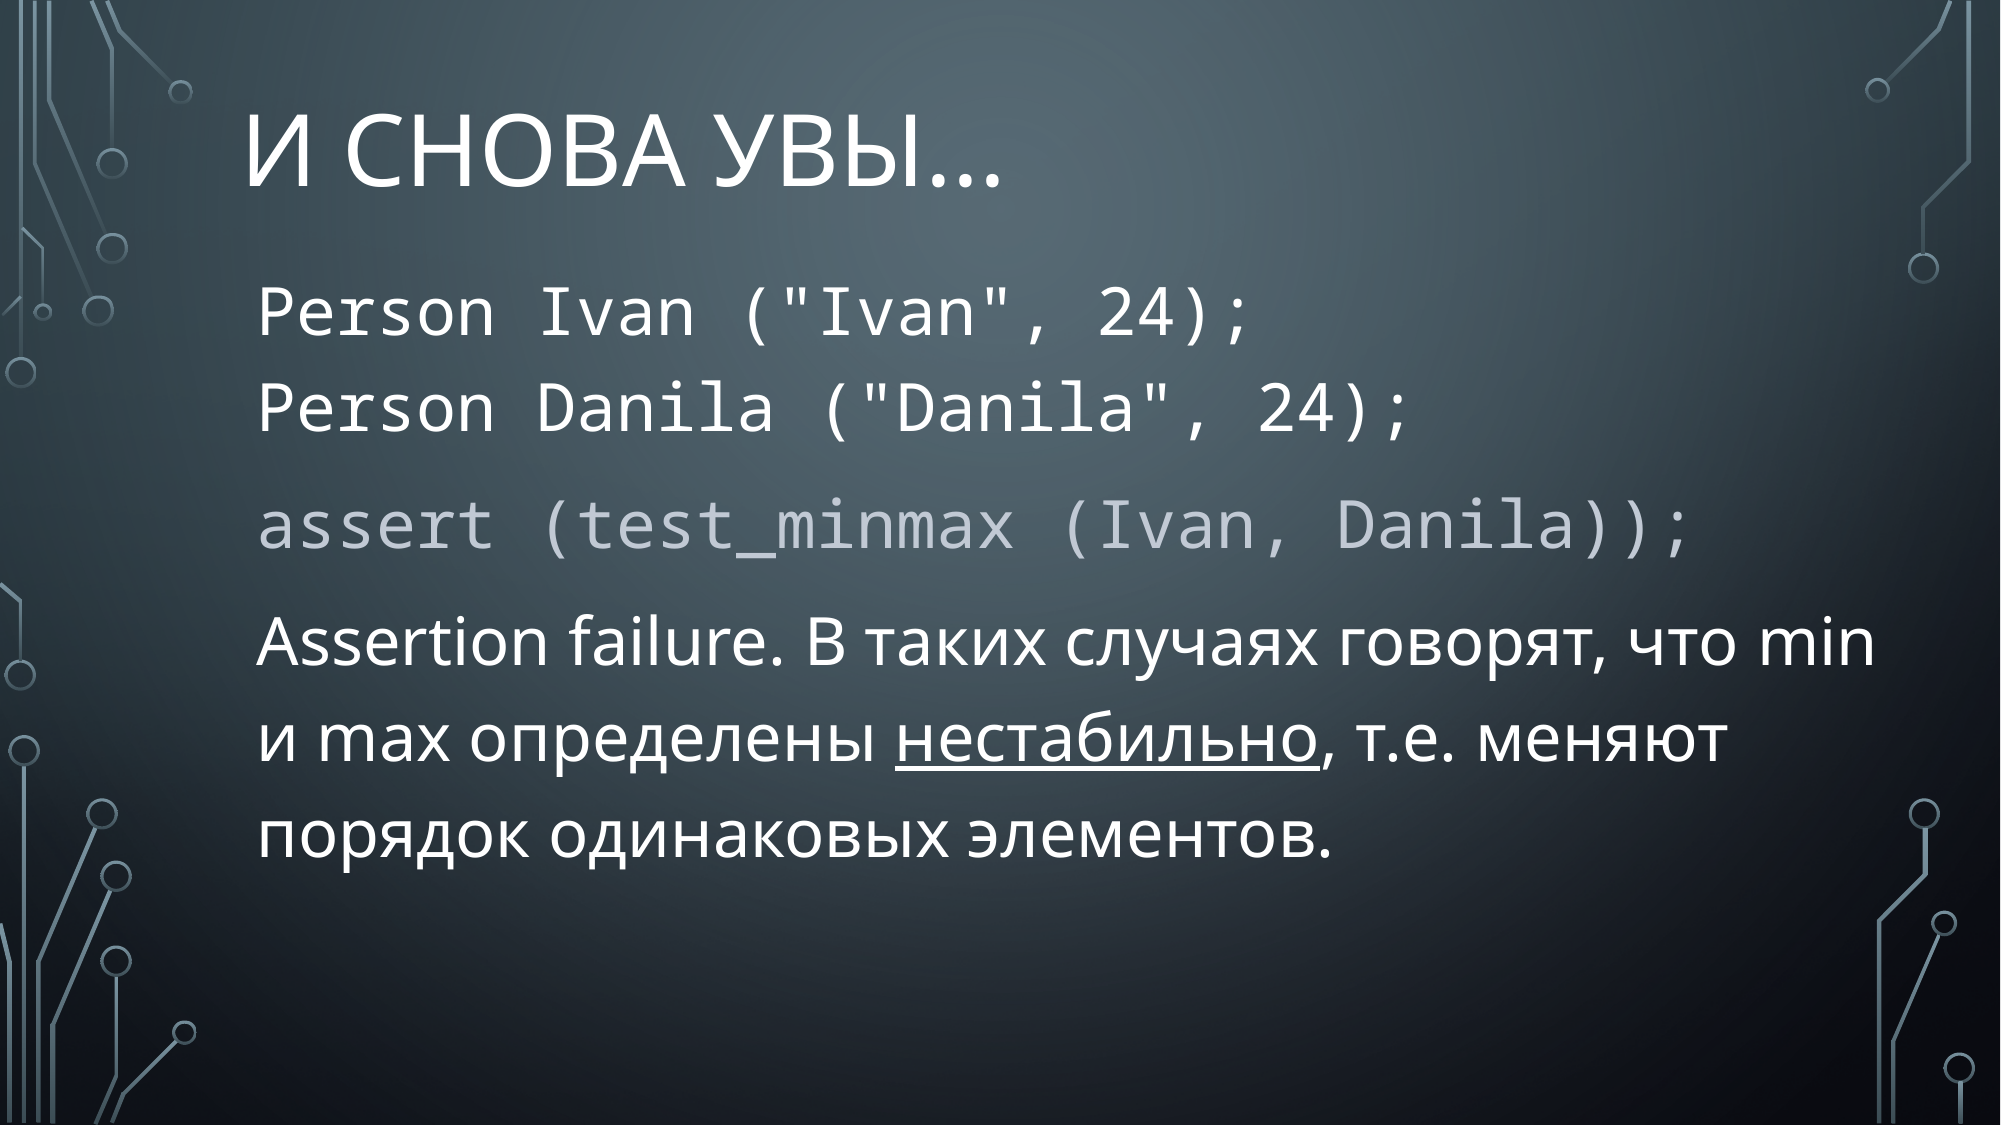

# И снова Увы...
Person Ivan ("Ivan", 24);
Person Danila ("Danila", 24);
assert (test_minmax (Ivan, Danila));
Assertion failure. В таких случаях говорят, что min и max определены нестабильно, т.е. меняют порядок одинаковых элементов.